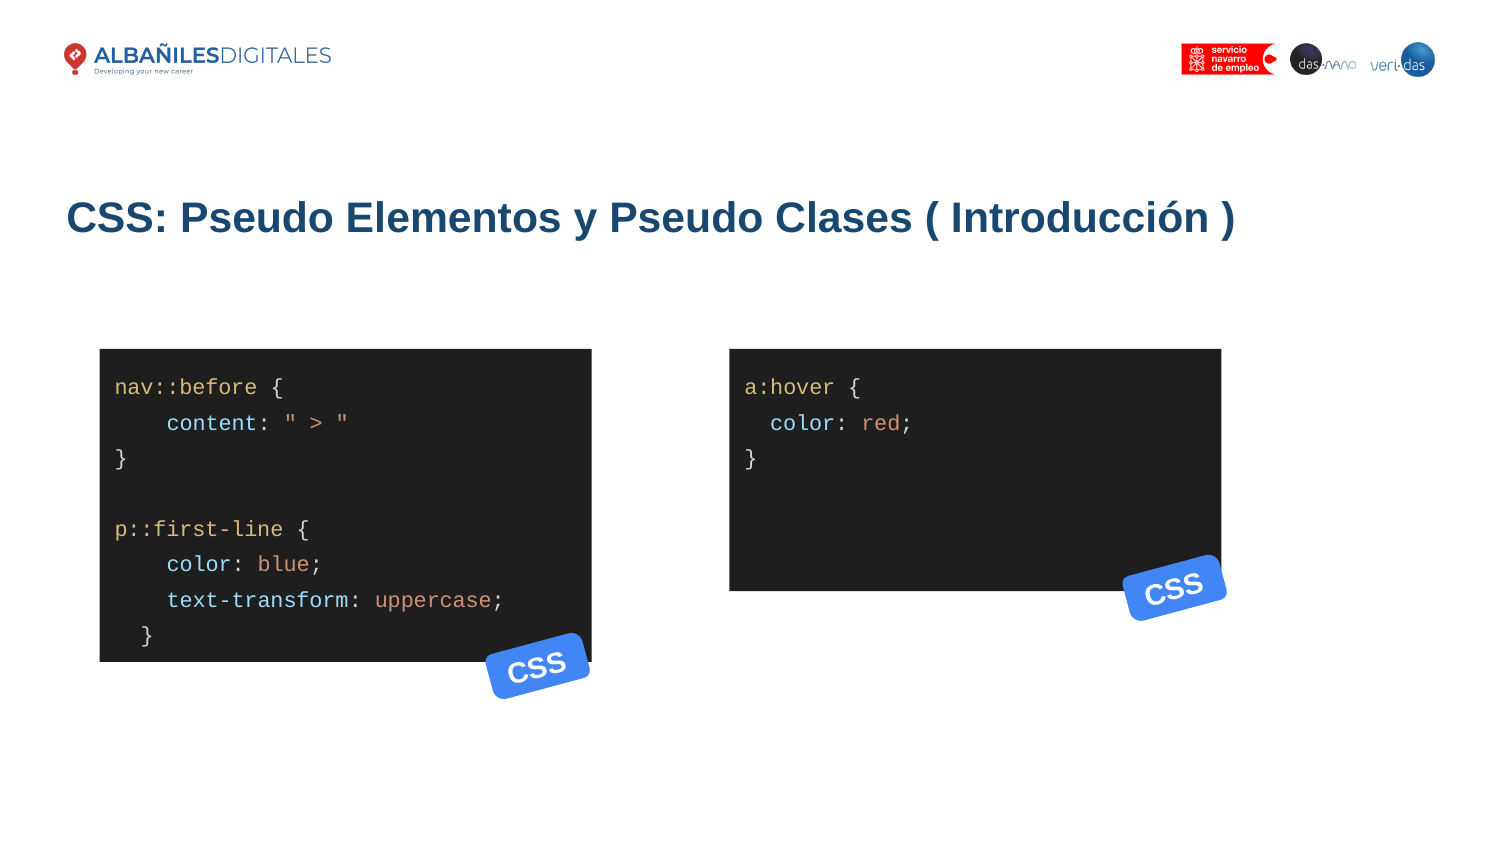

CSS: Pseudo Elementos y Pseudo Clases ( Introducción )
nav::before {
 content: " > "
}
p::first-line {
 color: blue;
 text-transform: uppercase;
 }
a:hover {
 color: red;
}
CSS
CSS